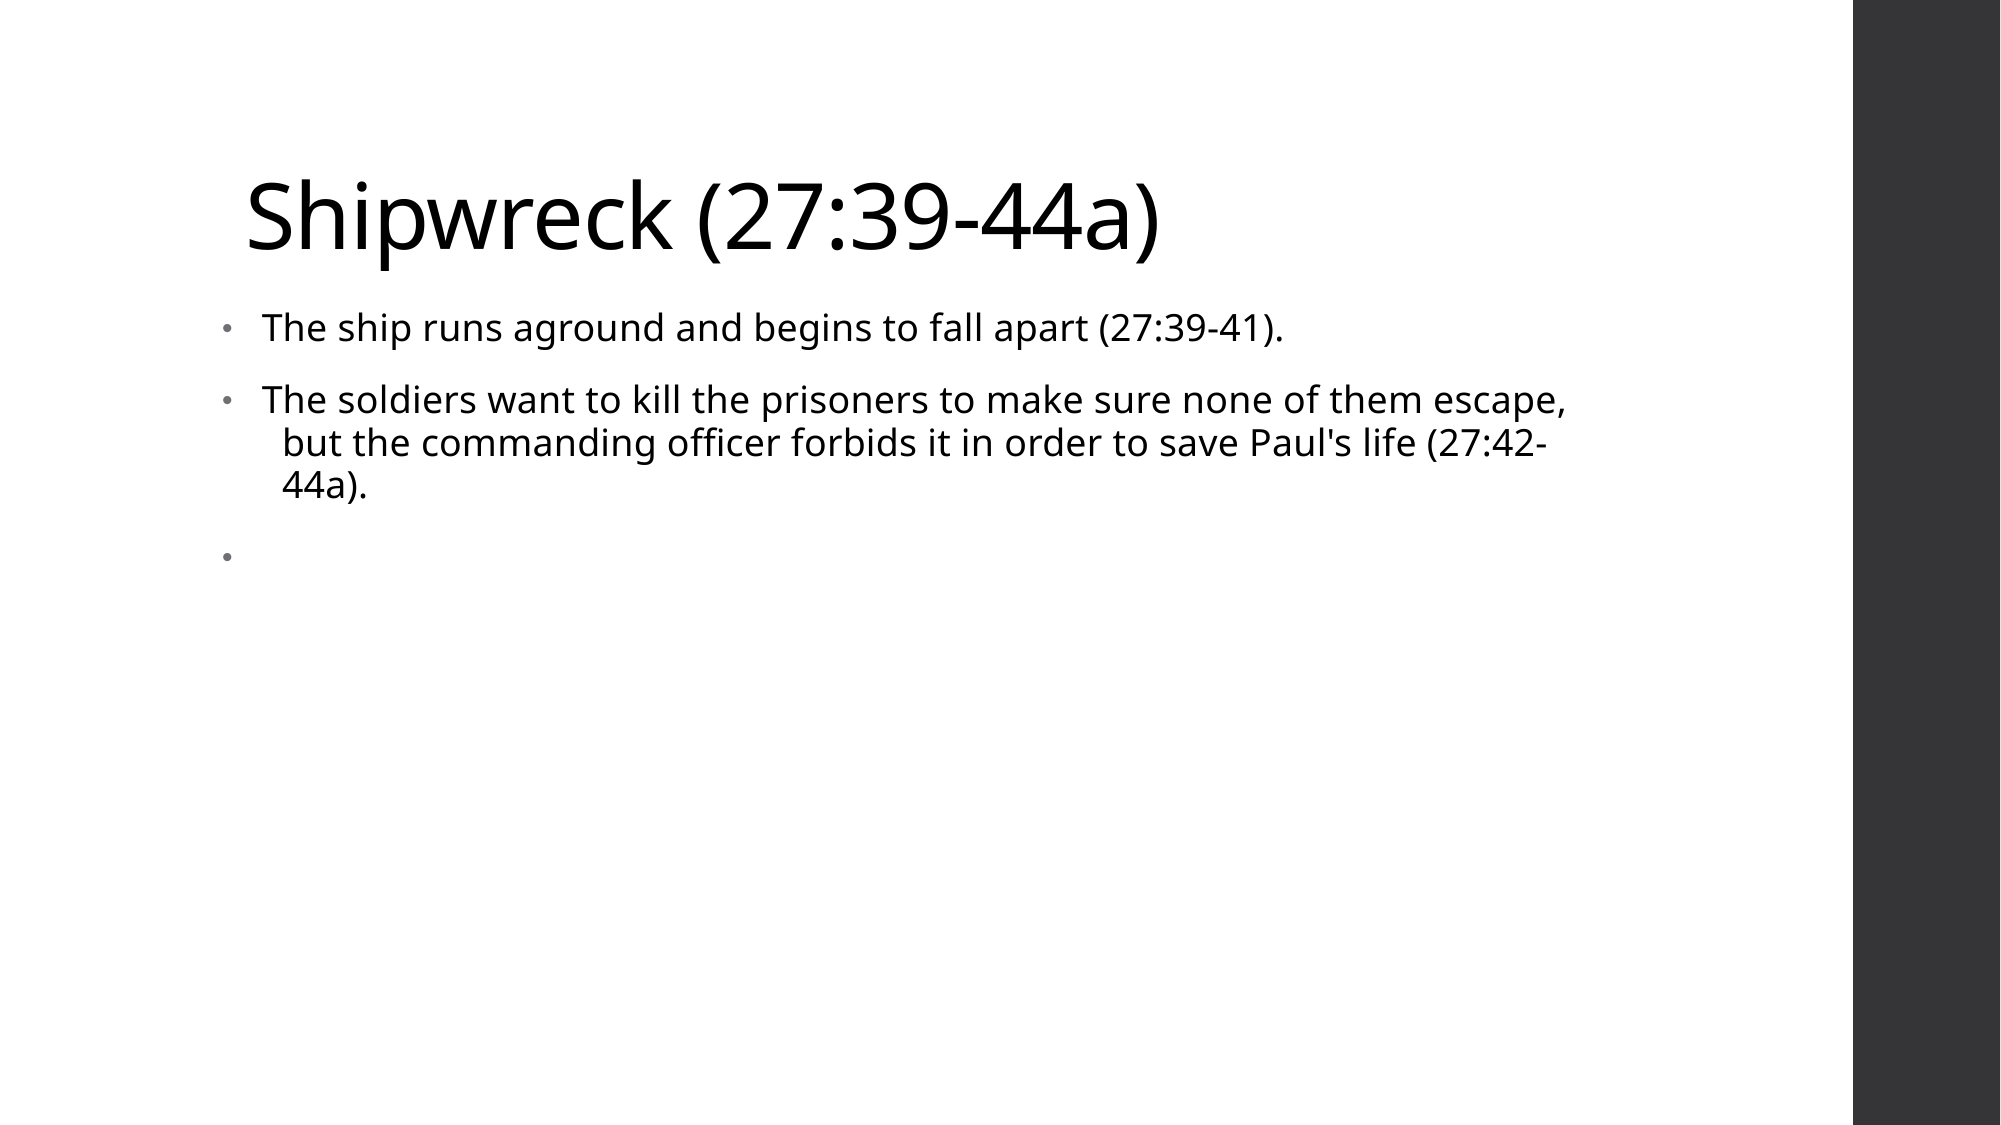

# Shipwreck (27:39-44a)
 The ship runs aground and begins to fall apart (27:39-41).
 The soldiers want to kill the prisoners to make sure none of them escape, but the commanding officer forbids it in order to save Paul's life (27:42-44a).